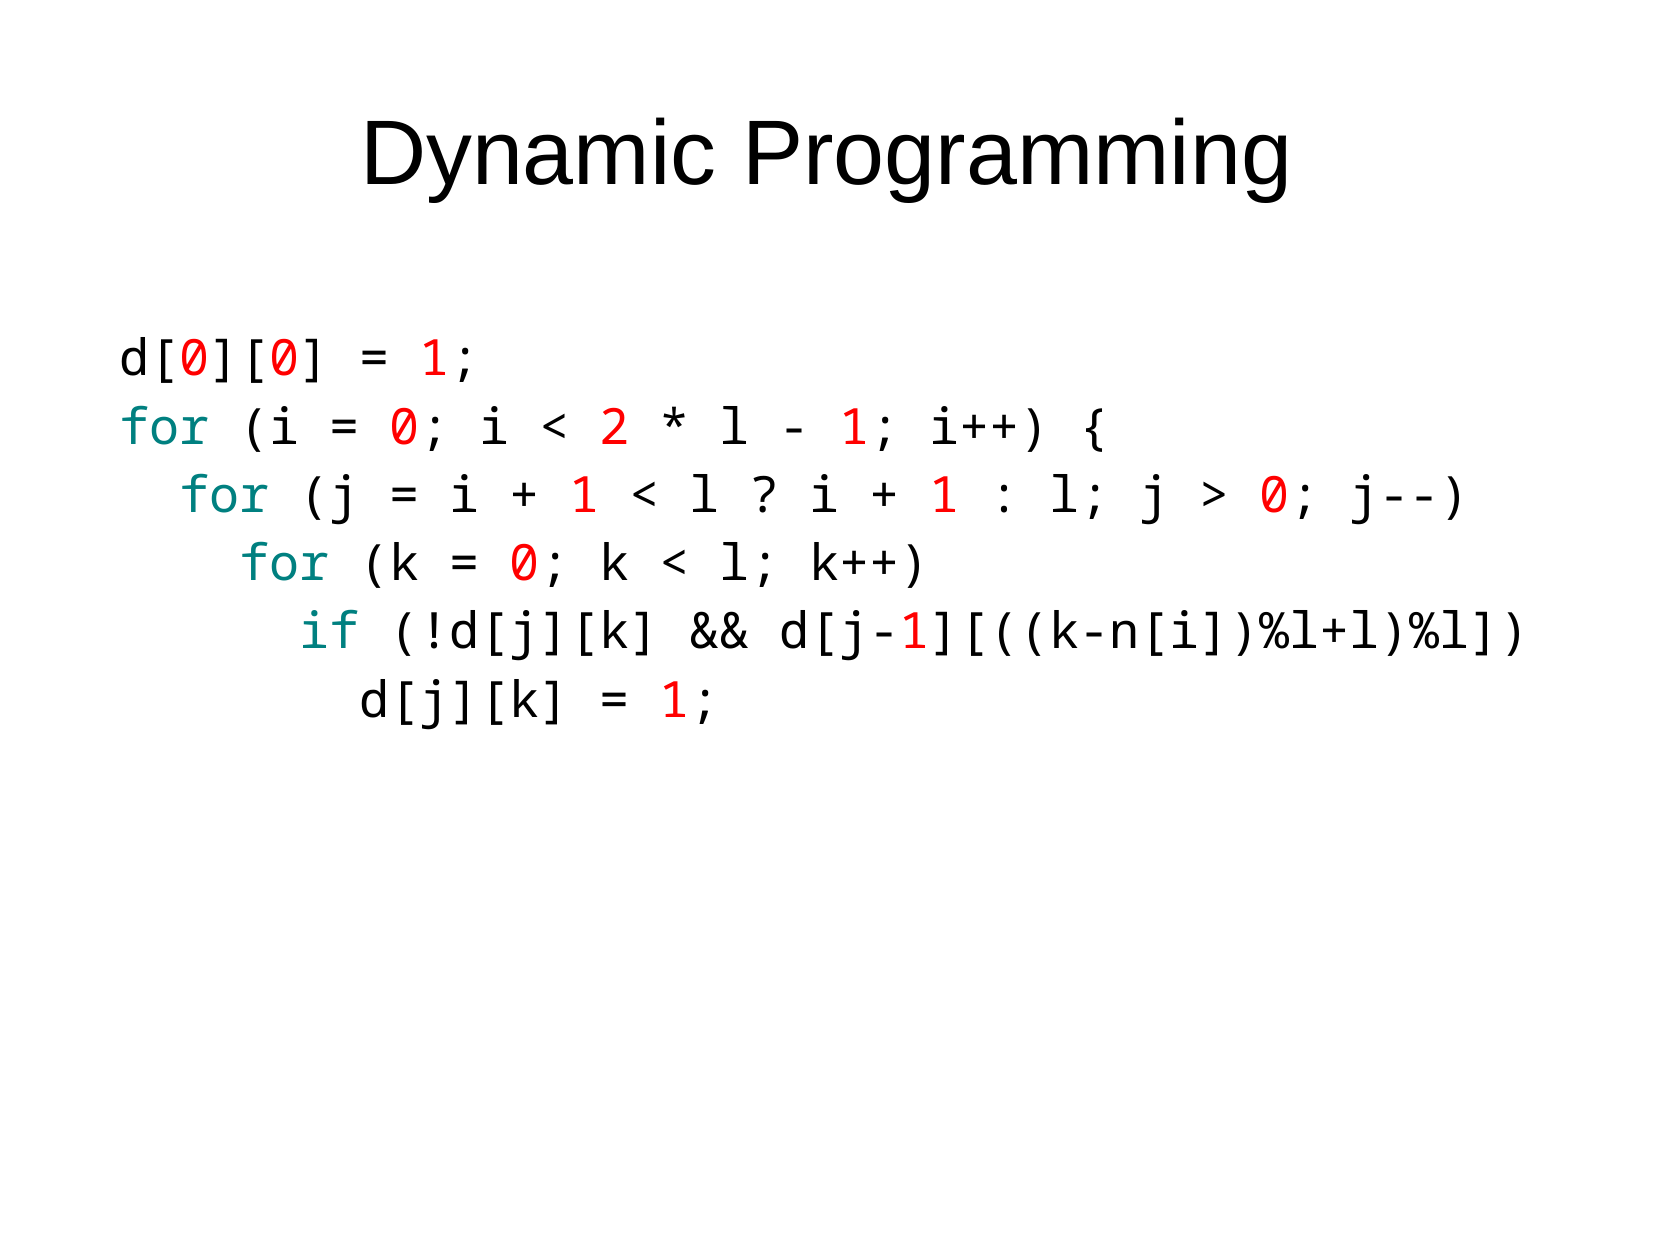

# Dynamic Programming
d[0][0] = 1;
for (i = 0; i < 2 * l - 1; i++) {
 for (j = i + 1 < l ? i + 1 : l; j > 0; j--)
 for (k = 0; k < l; k++)
 if (!d[j][k] && d[j-1][((k-n[i])%l+l)%l])
 d[j][k] = 1;